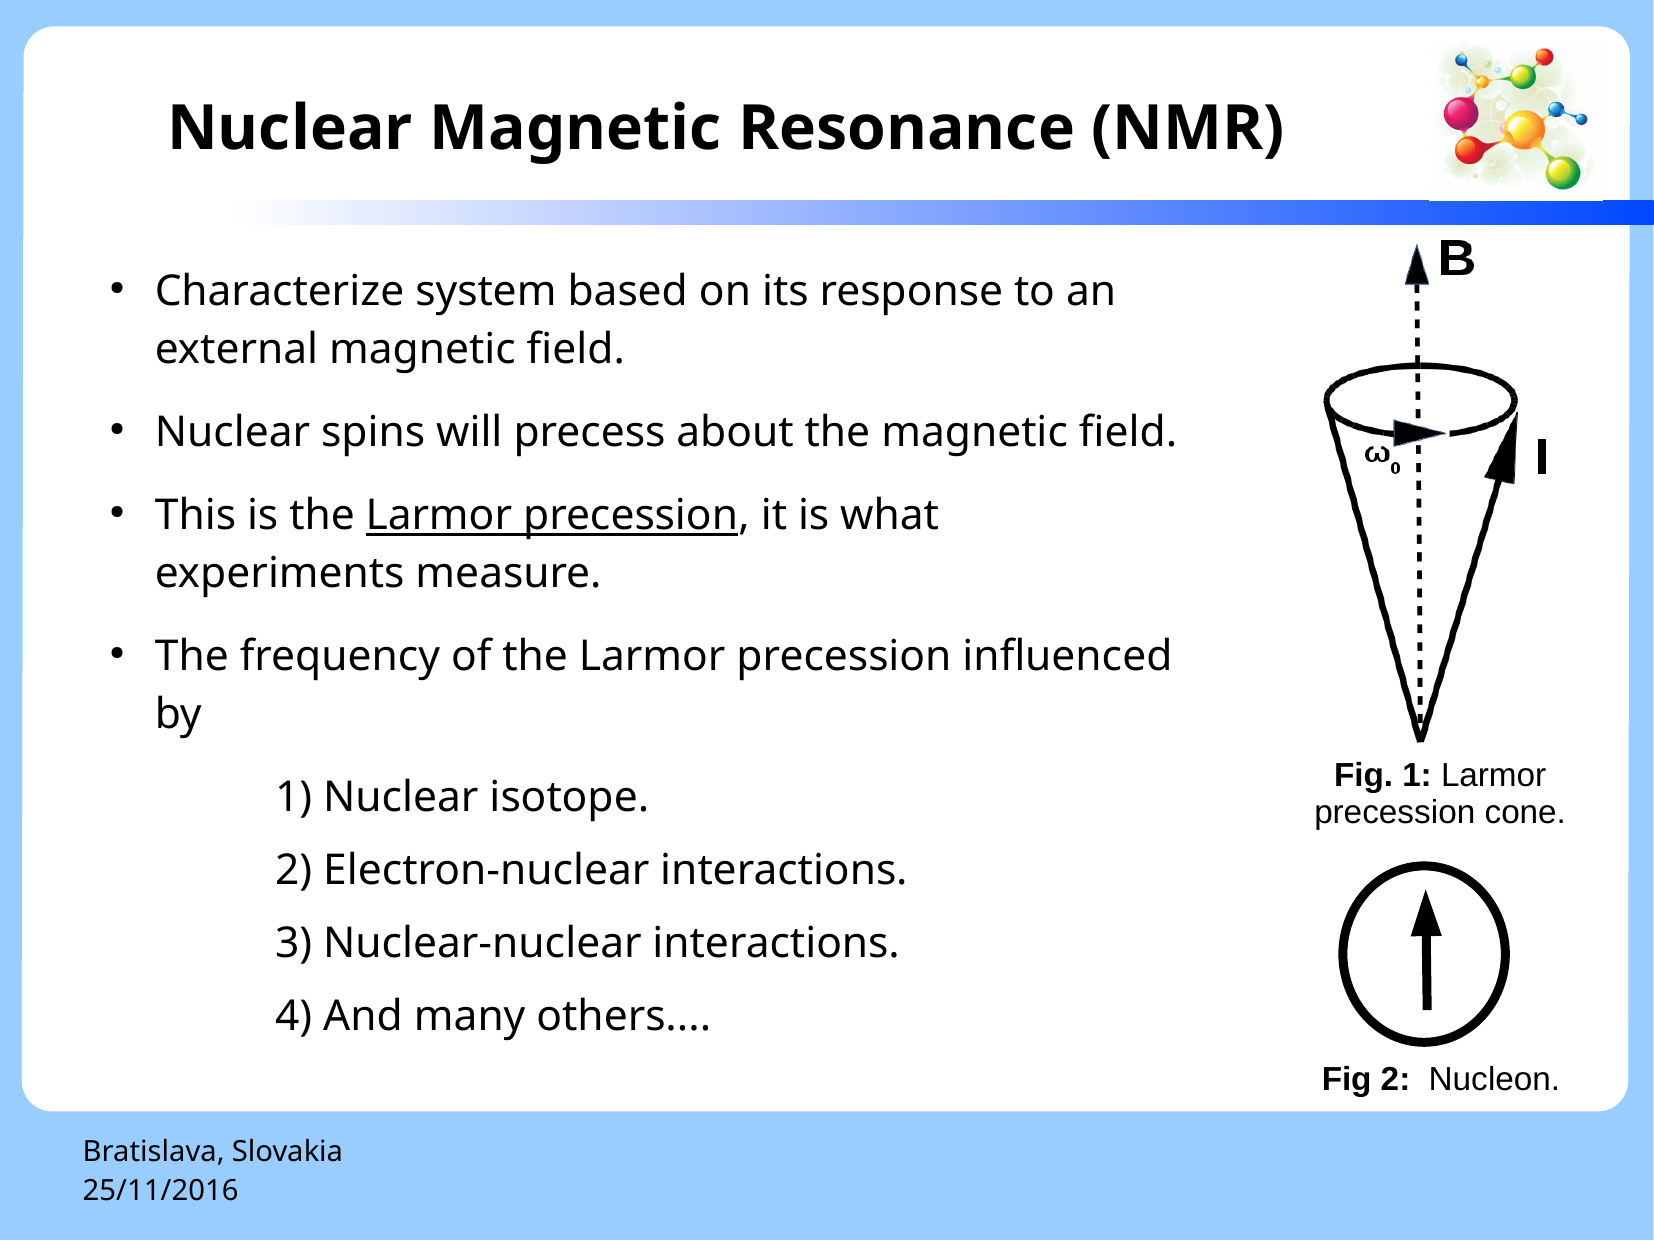

# Nuclear Magnetic Resonance (NMR)
Characterize system based on its response to an external magnetic field.
Nuclear spins will precess about the magnetic field.
This is the Larmor precession, it is what experiments measure.
The frequency of the Larmor precession influenced by
1) Nuclear isotope.
2) Electron-nuclear interactions.
3) Nuclear-nuclear interactions.
4) And many others....
Fig. 1: Larmor precession cone.
Fig 2: Nucleon.